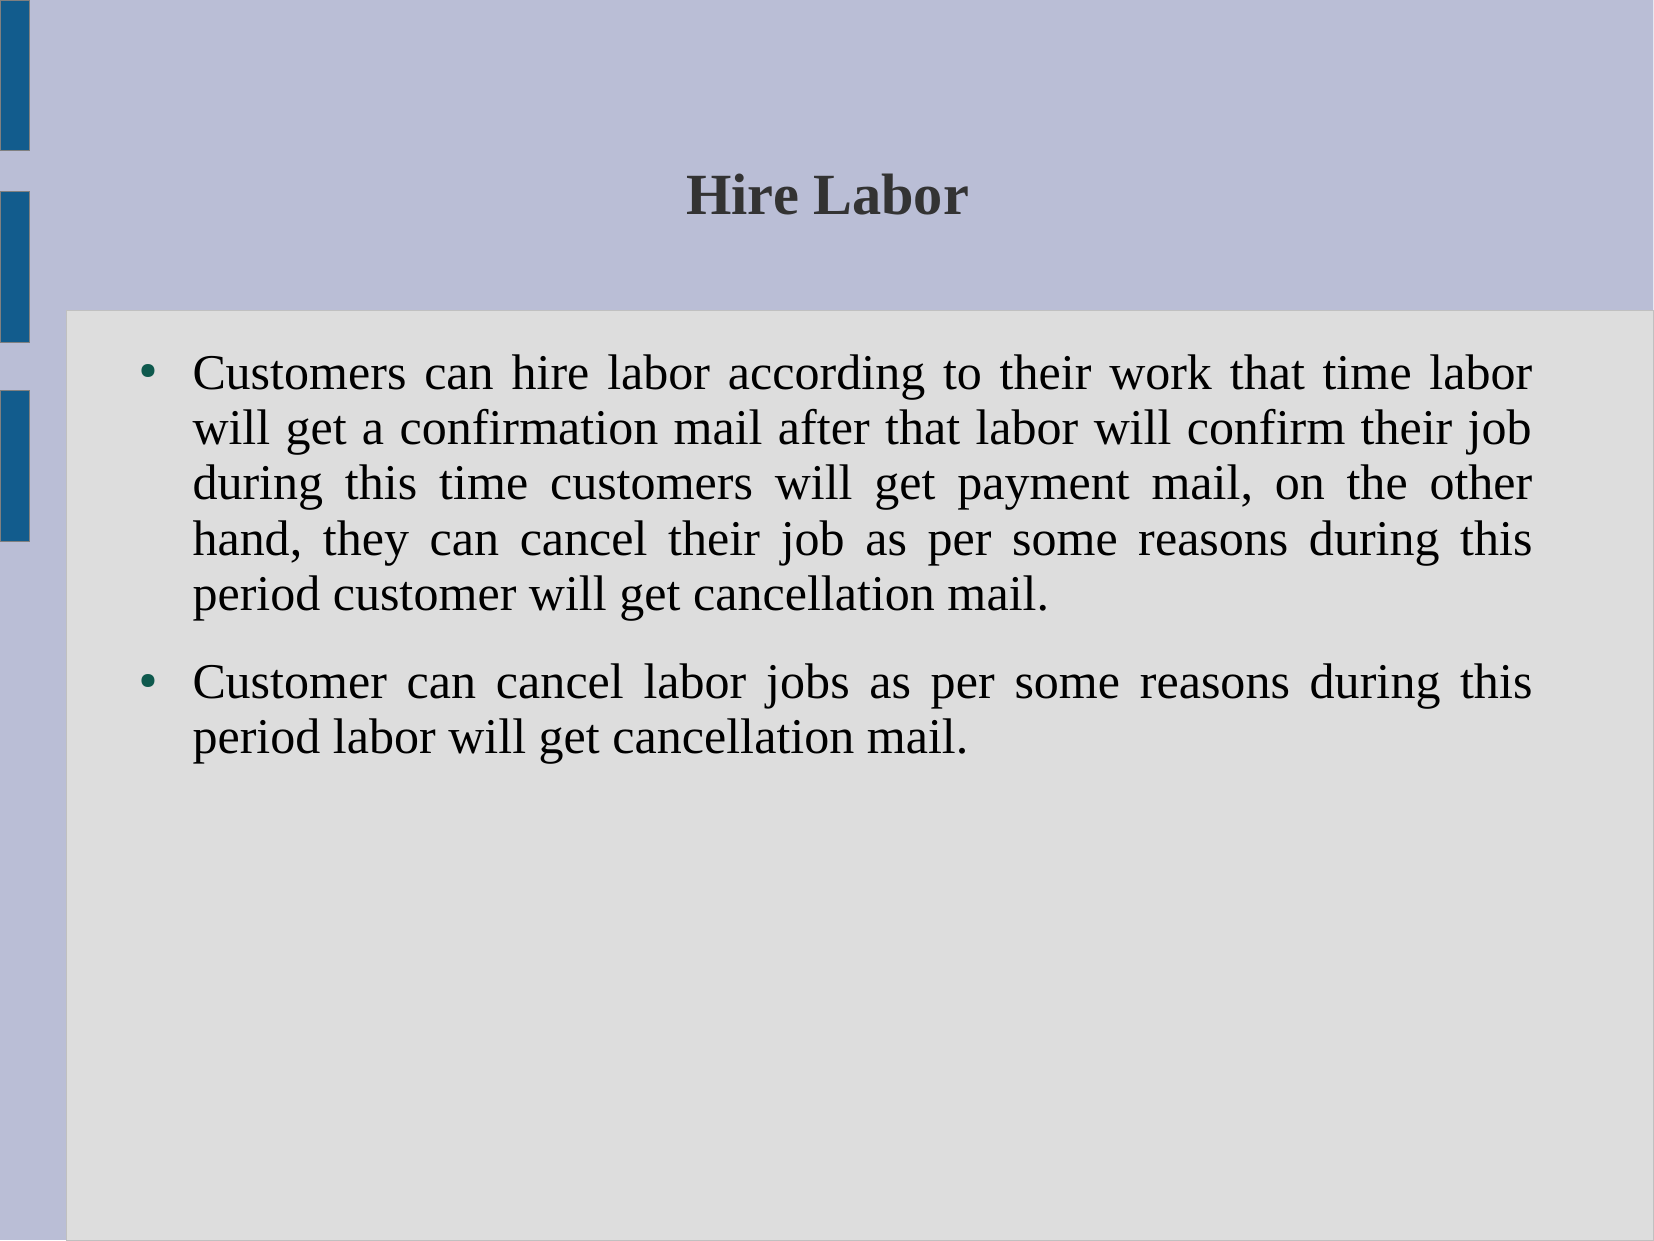

# Hire Labor
Customers can hire labor according to their work that time labor will get a confirmation mail after that labor will confirm their job during this time customers will get payment mail, on the other hand, they can cancel their job as per some reasons during this period customer will get cancellation mail.
Customer can cancel labor jobs as per some reasons during this period labor will get cancellation mail.